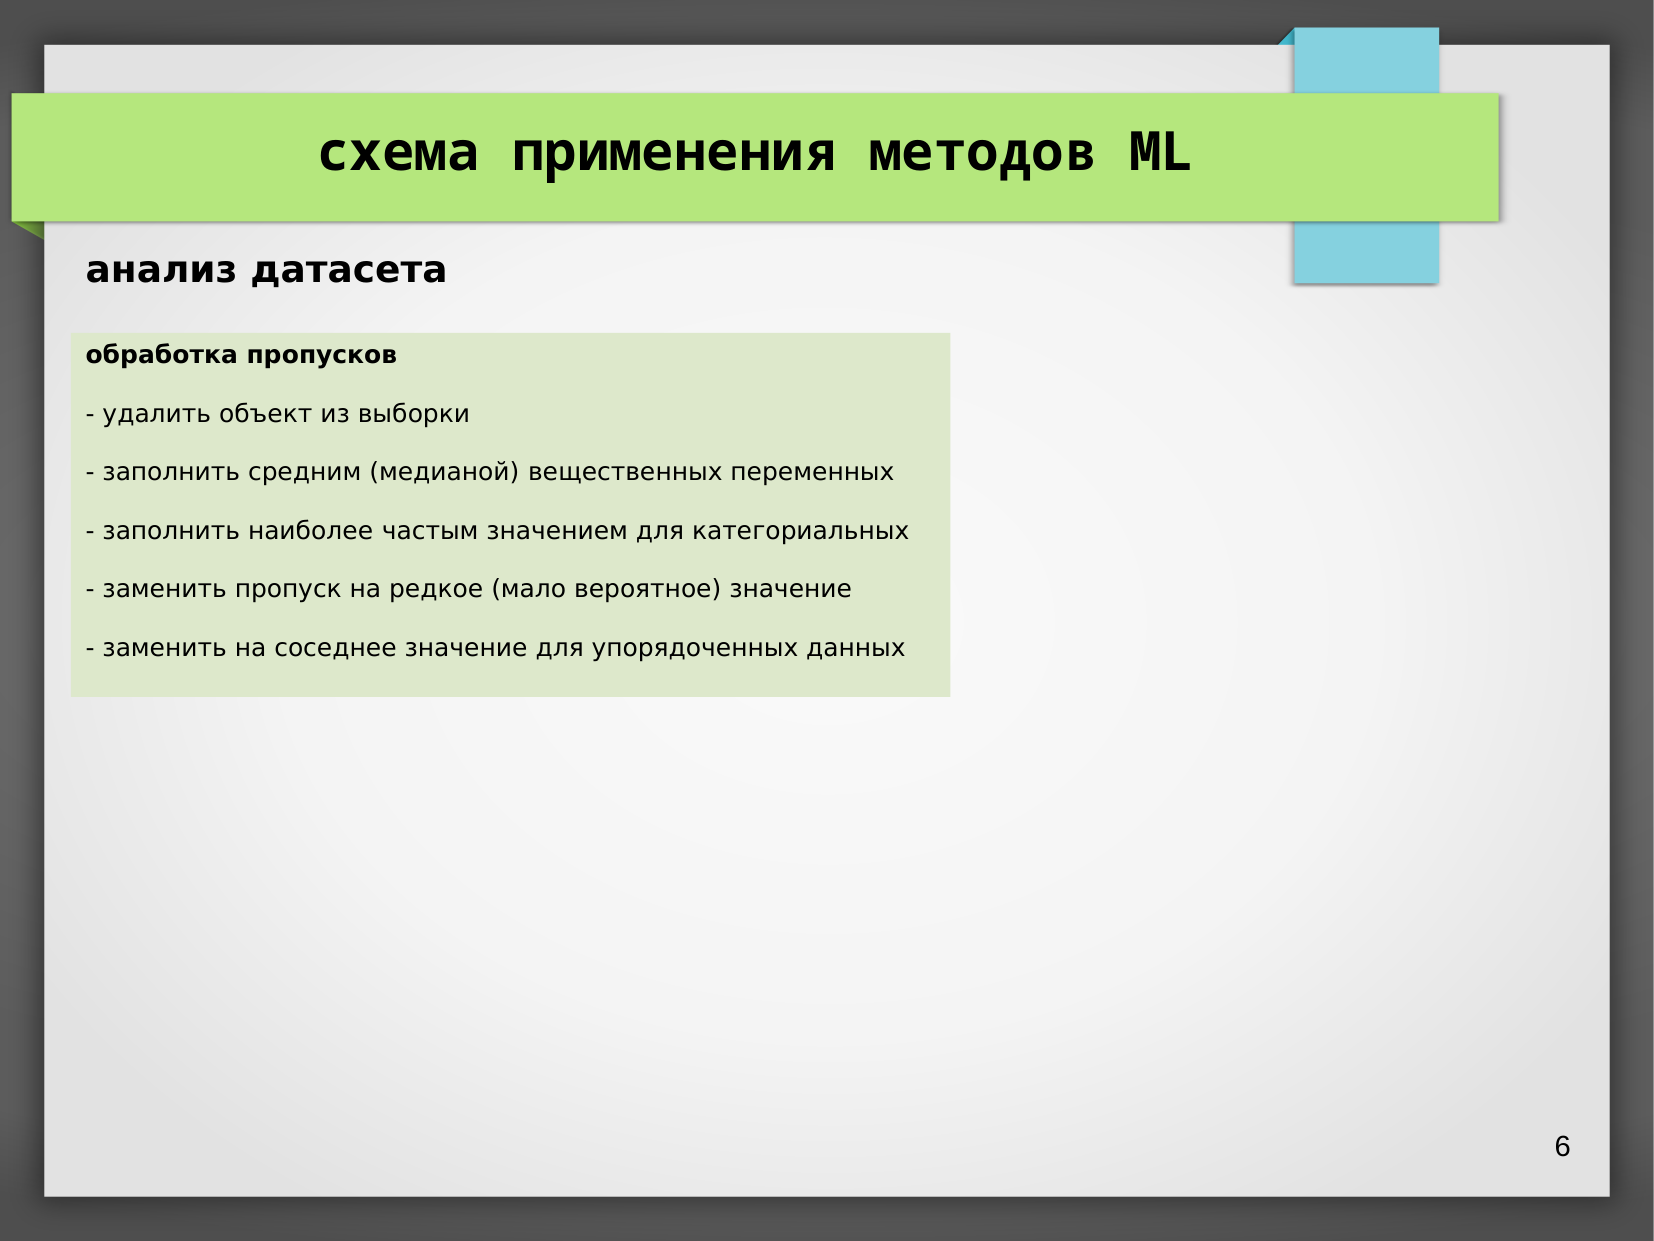

# схема применения методов ML
анализ датасета
обработка пропусков
- удалить объект из выборки
- заполнить средним (медианой) вещественных переменных
- заполнить наиболее частым значением для категориальных
- заменить пропуск на редкое (мало вероятное) значение
- заменить на соседнее значение для упорядоченных данных
6